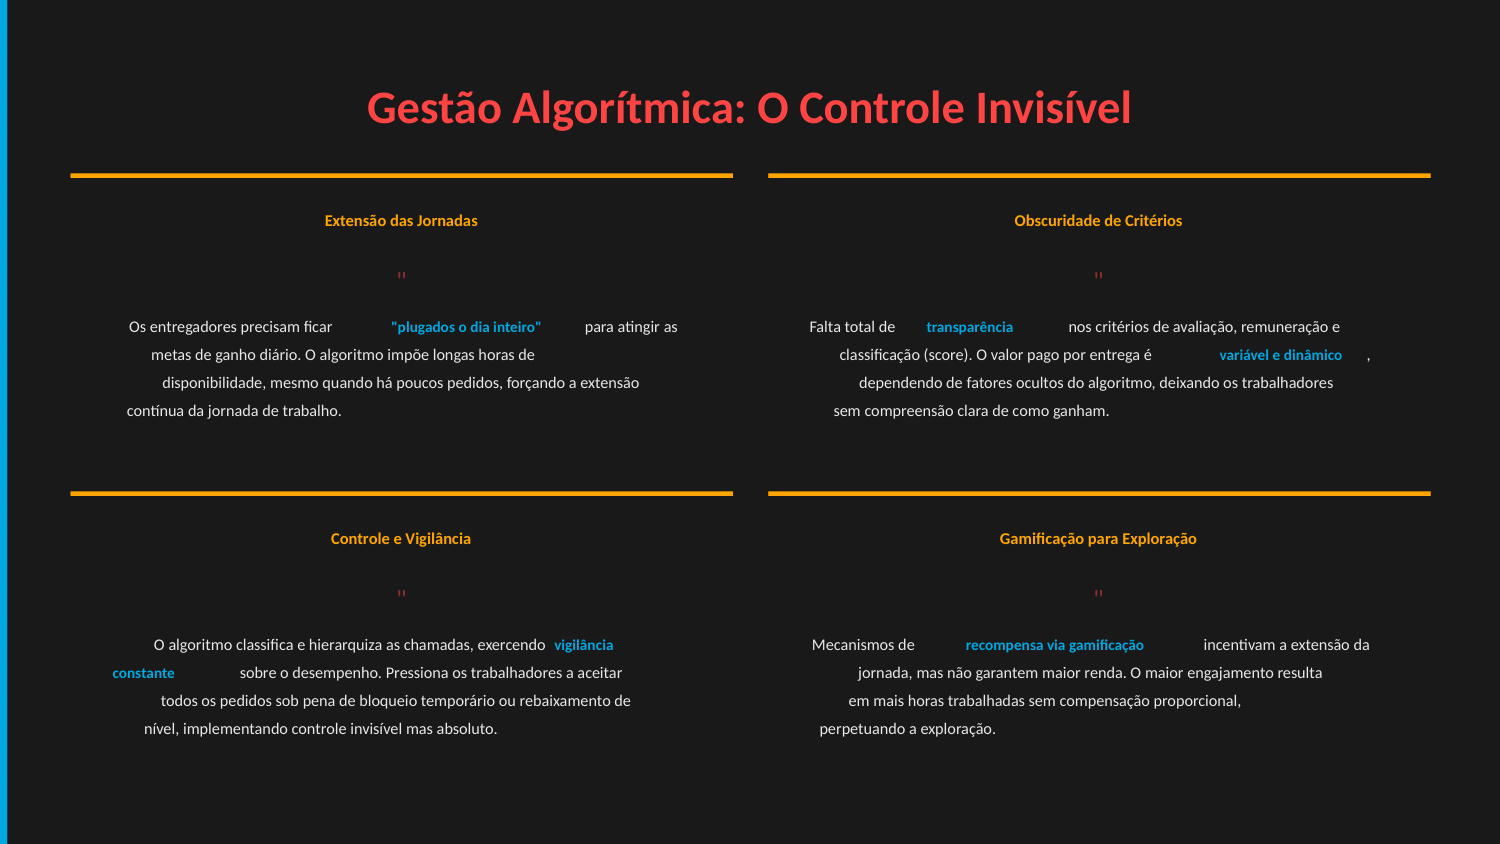

Gestão Algorítmica: O Controle Invisível
Extensão das Jornadas
Obscuridade de Critérios
"
"
Os entregadores precisam ficar
"plugados o dia inteiro"
para atingir as
Falta total de
transparência
nos critérios de avaliação, remuneração e
metas de ganho diário. O algoritmo impõe longas horas de
classificação (score). O valor pago por entrega é
variável e dinâmico
,
disponibilidade, mesmo quando há poucos pedidos, forçando a extensão
dependendo de fatores ocultos do algoritmo, deixando os trabalhadores
contínua da jornada de trabalho.
sem compreensão clara de como ganham.
Controle e Vigilância
Gamificação para Exploração
"
"
O algoritmo classifica e hierarquiza as chamadas, exercendo
vigilância
Mecanismos de
recompensa via gamificação
incentivam a extensão da
constante
sobre o desempenho. Pressiona os trabalhadores a aceitar
jornada, mas não garantem maior renda. O maior engajamento resulta
todos os pedidos sob pena de bloqueio temporário ou rebaixamento de
em mais horas trabalhadas sem compensação proporcional,
nível, implementando controle invisível mas absoluto.
perpetuando a exploração.